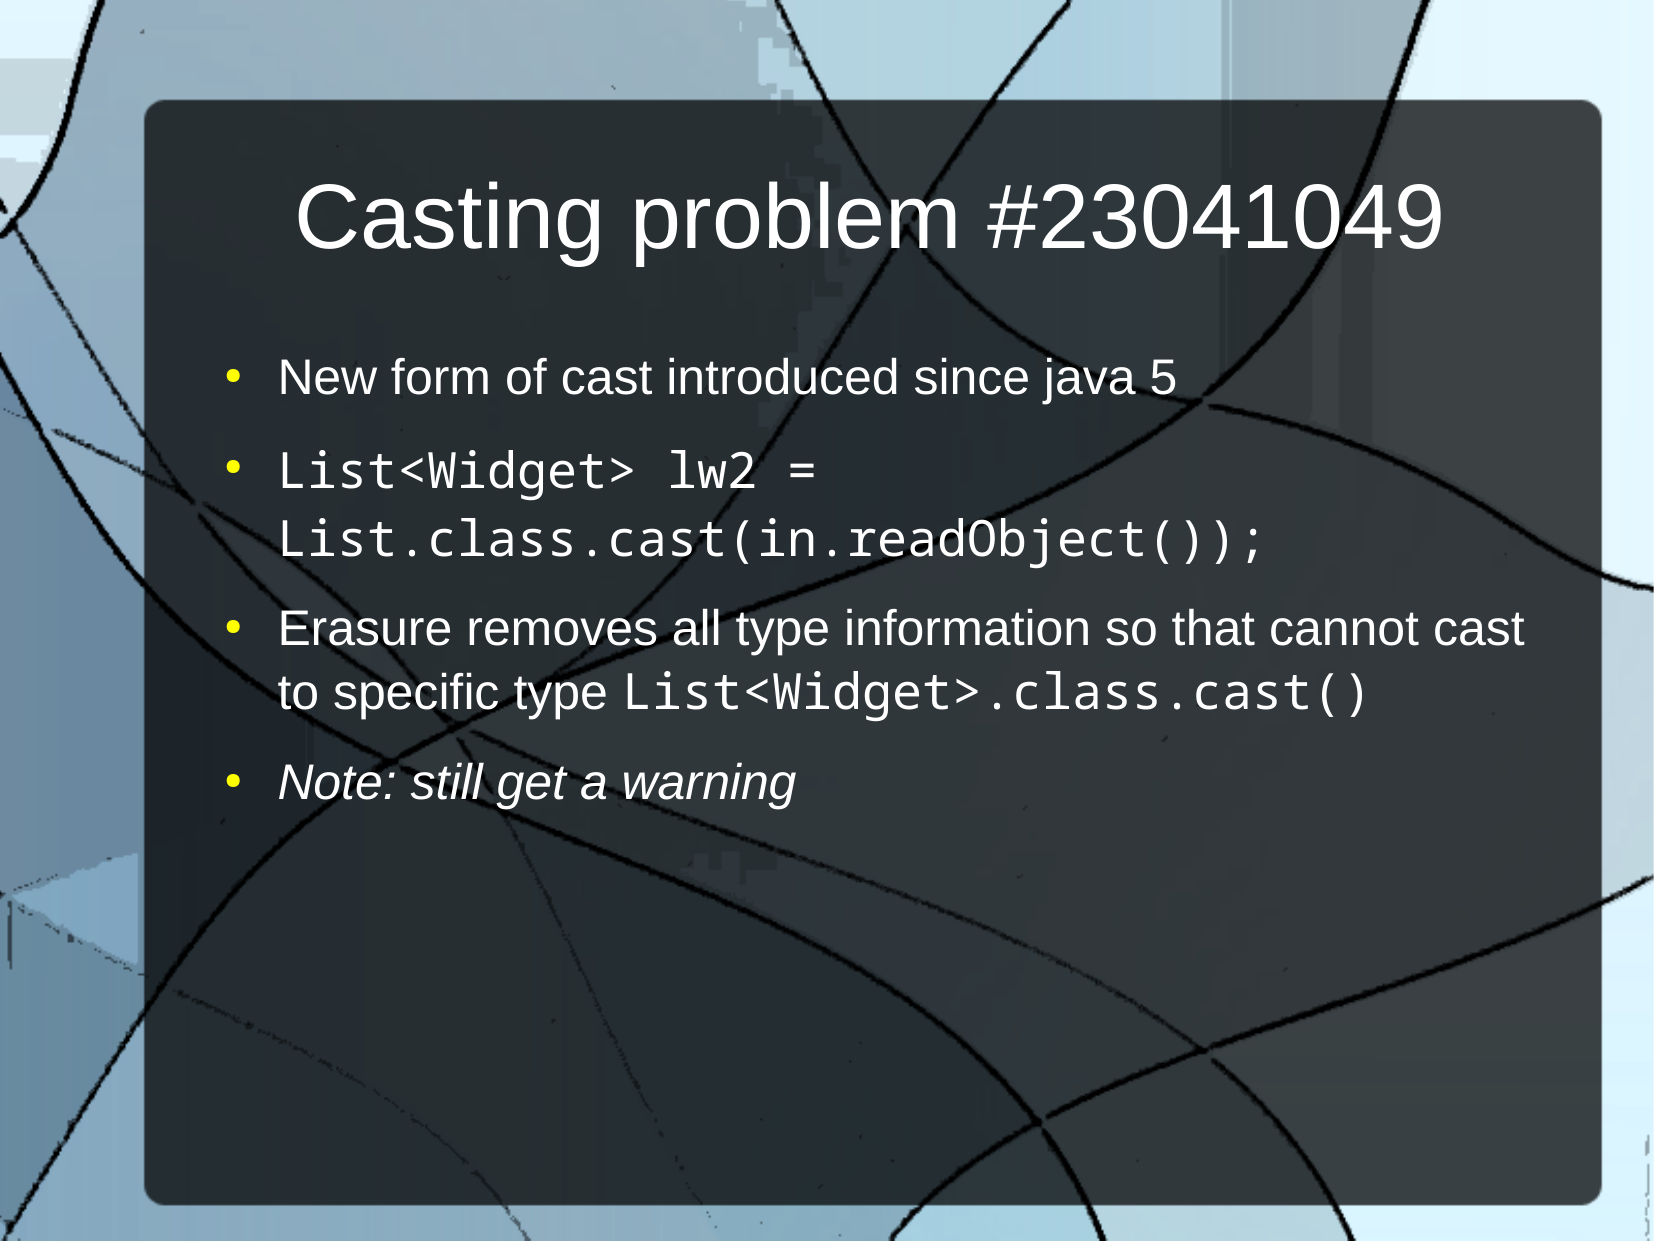

# Casting problem #23041049
New form of cast introduced since java 5
List<Widget> lw2 = List.class.cast(in.readObject());
Erasure removes all type information so that cannot cast to specific type List<Widget>.class.cast()
Note: still get a warning